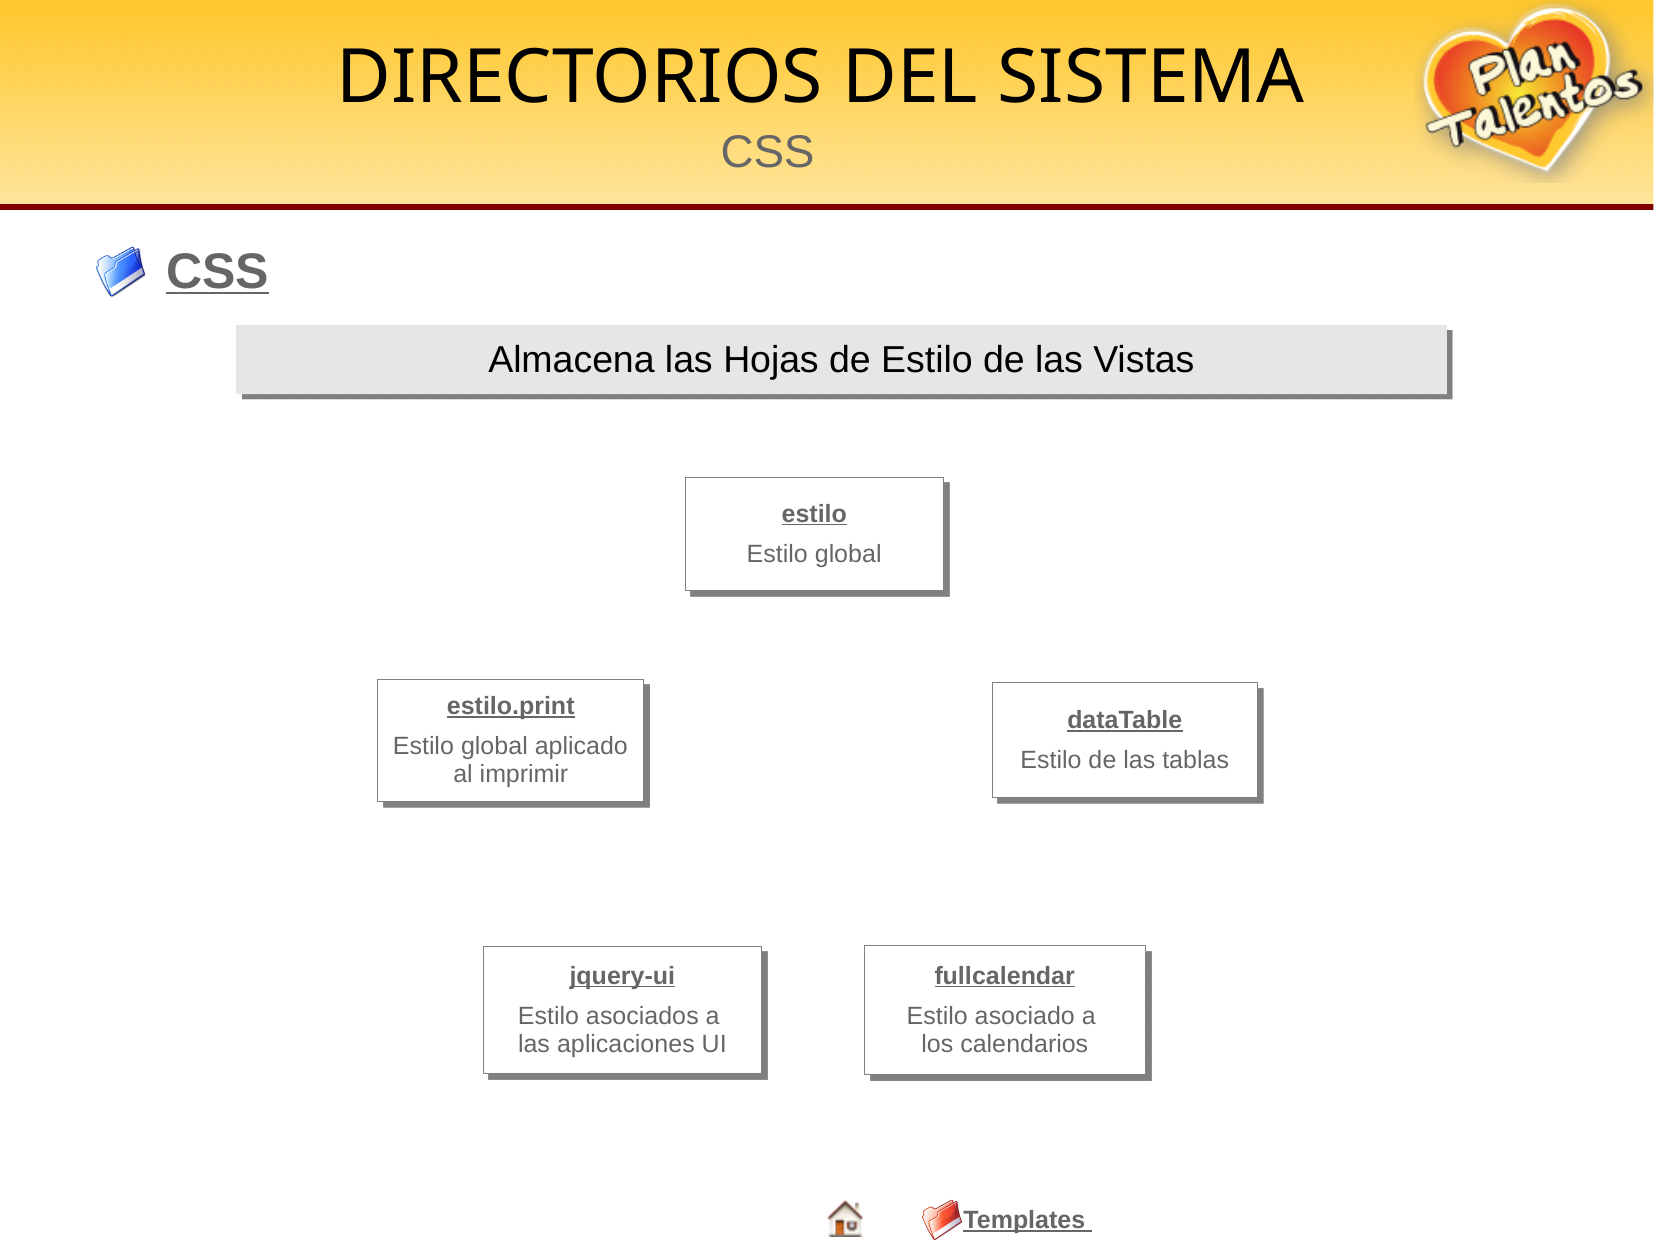

# DIRECTORIOS DEL SISTEMA
CSS
CSS
Almacena las Hojas de Estilo de las Vistas
estilo
Estilo global
estilo.print
Estilo global aplicado al imprimir
dataTable
Estilo de las tablas
fullcalendar
Estilo asociado a
los calendarios
jquery-ui
Estilo asociados a
las aplicaciones UI
Templates